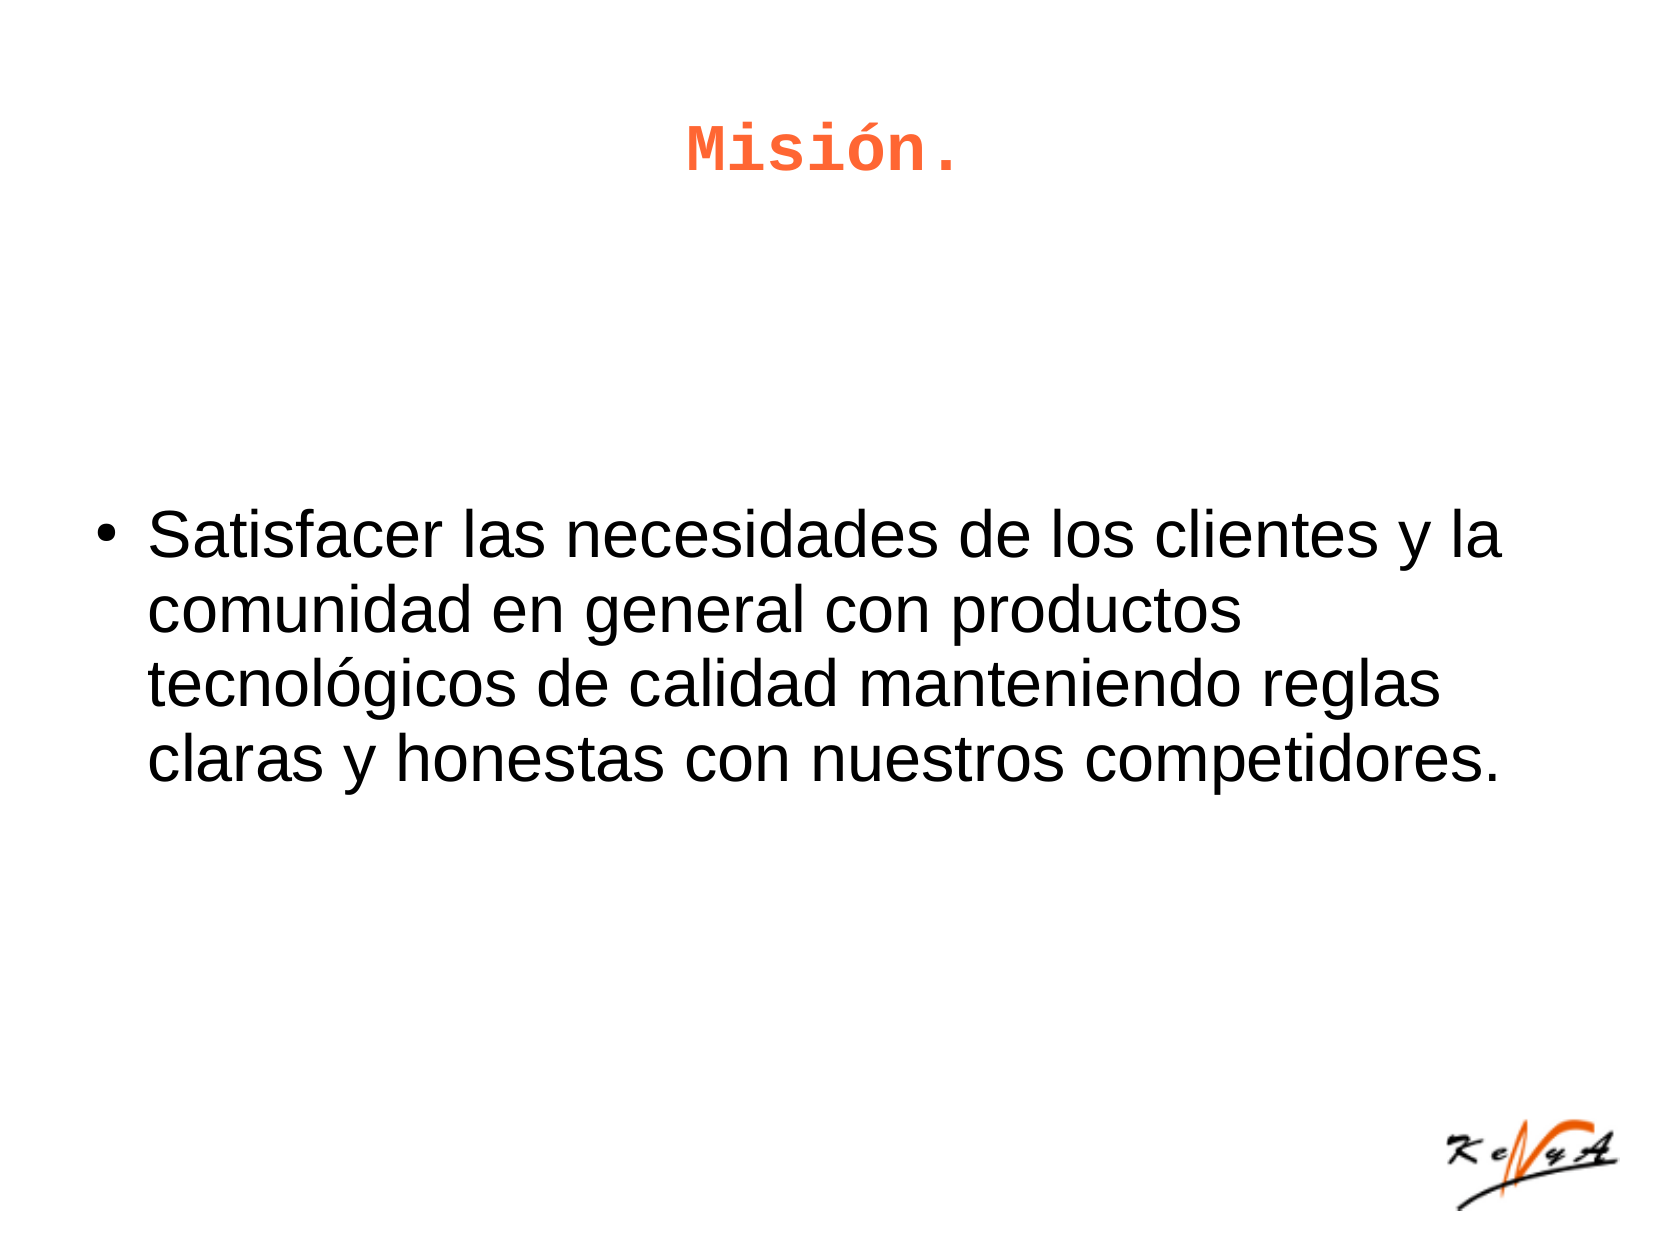

# Misión.
Satisfacer las necesidades de los clientes y la comunidad en general con productos tecnológicos de calidad manteniendo reglas claras y honestas con nuestros competidores.